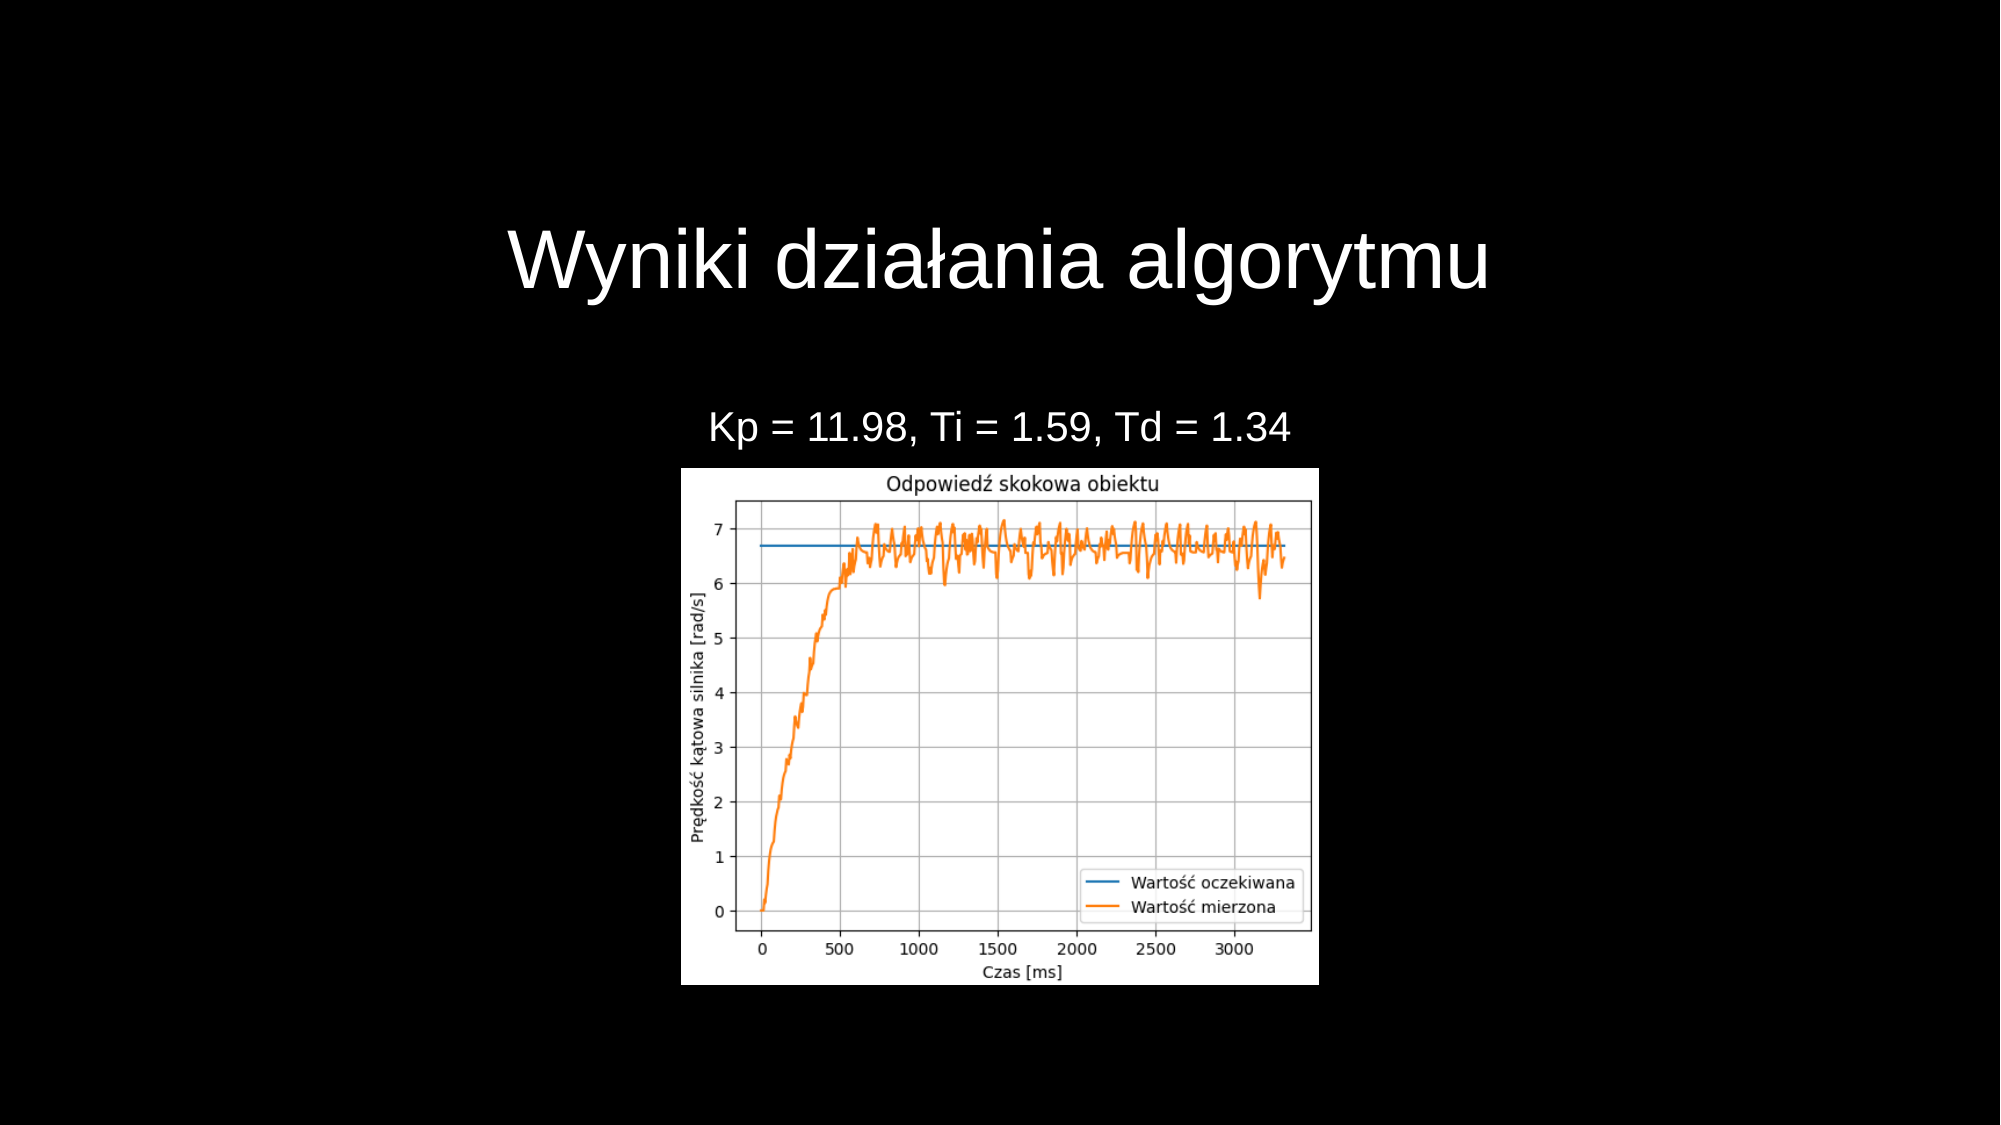

# Wyniki działania algorytmu
Kp = 11.98, Ti = 1.59, Td = 1.34